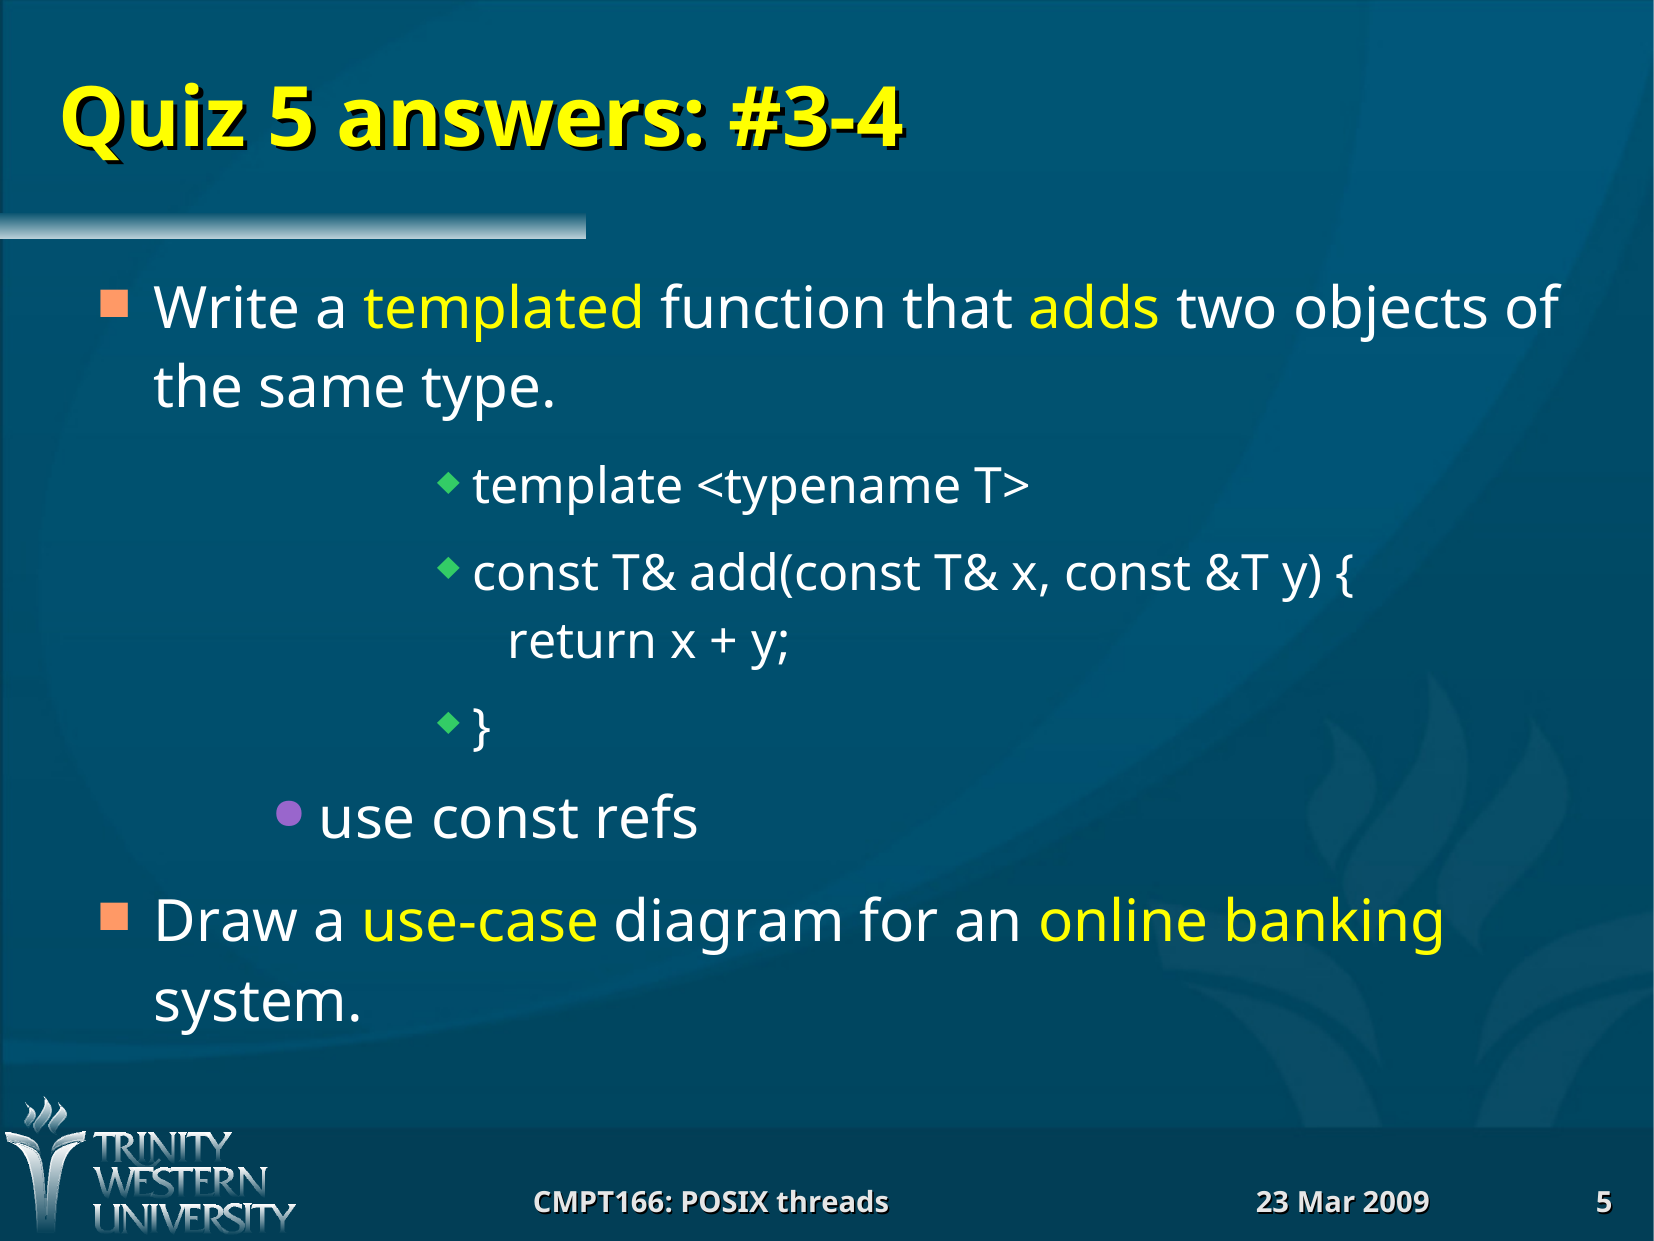

# Quiz 5 answers: #3-4
Write a templated function that adds two objects of the same type.
template <typename T>
const T& add(const T& x, const &T y) {
return x + y;
}
use const refs
Draw a use-case diagram for an online banking system.
CMPT166: POSIX threads
23 Mar 2009
5